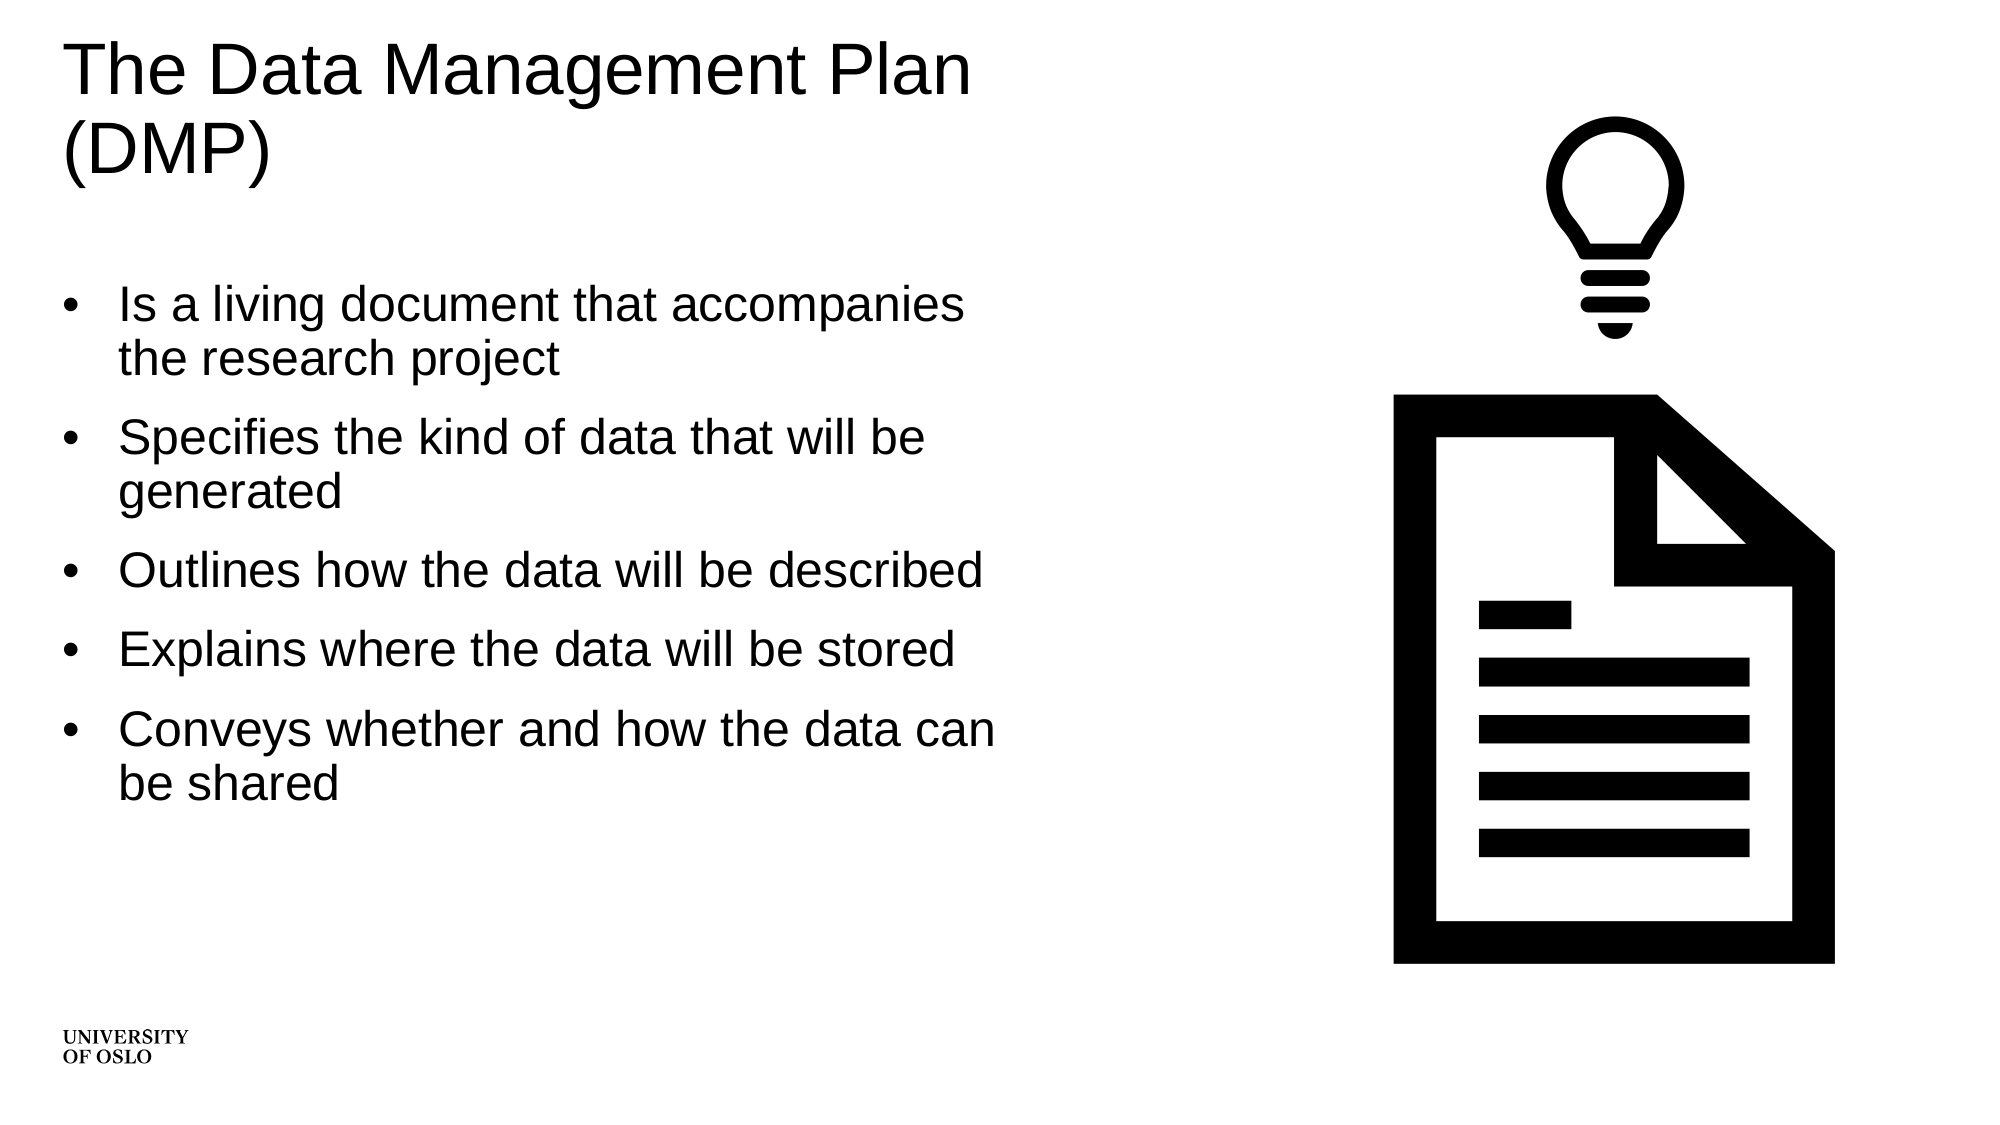

The Data Management Plan
(DMP)
•
Is a living document that accompanies
the research project
•
Specifies the kind of data that will be
generated
•
Outlines how the data will be described
•
Explains where the data will be stored
•
Conveys whether and how the data can
be shared